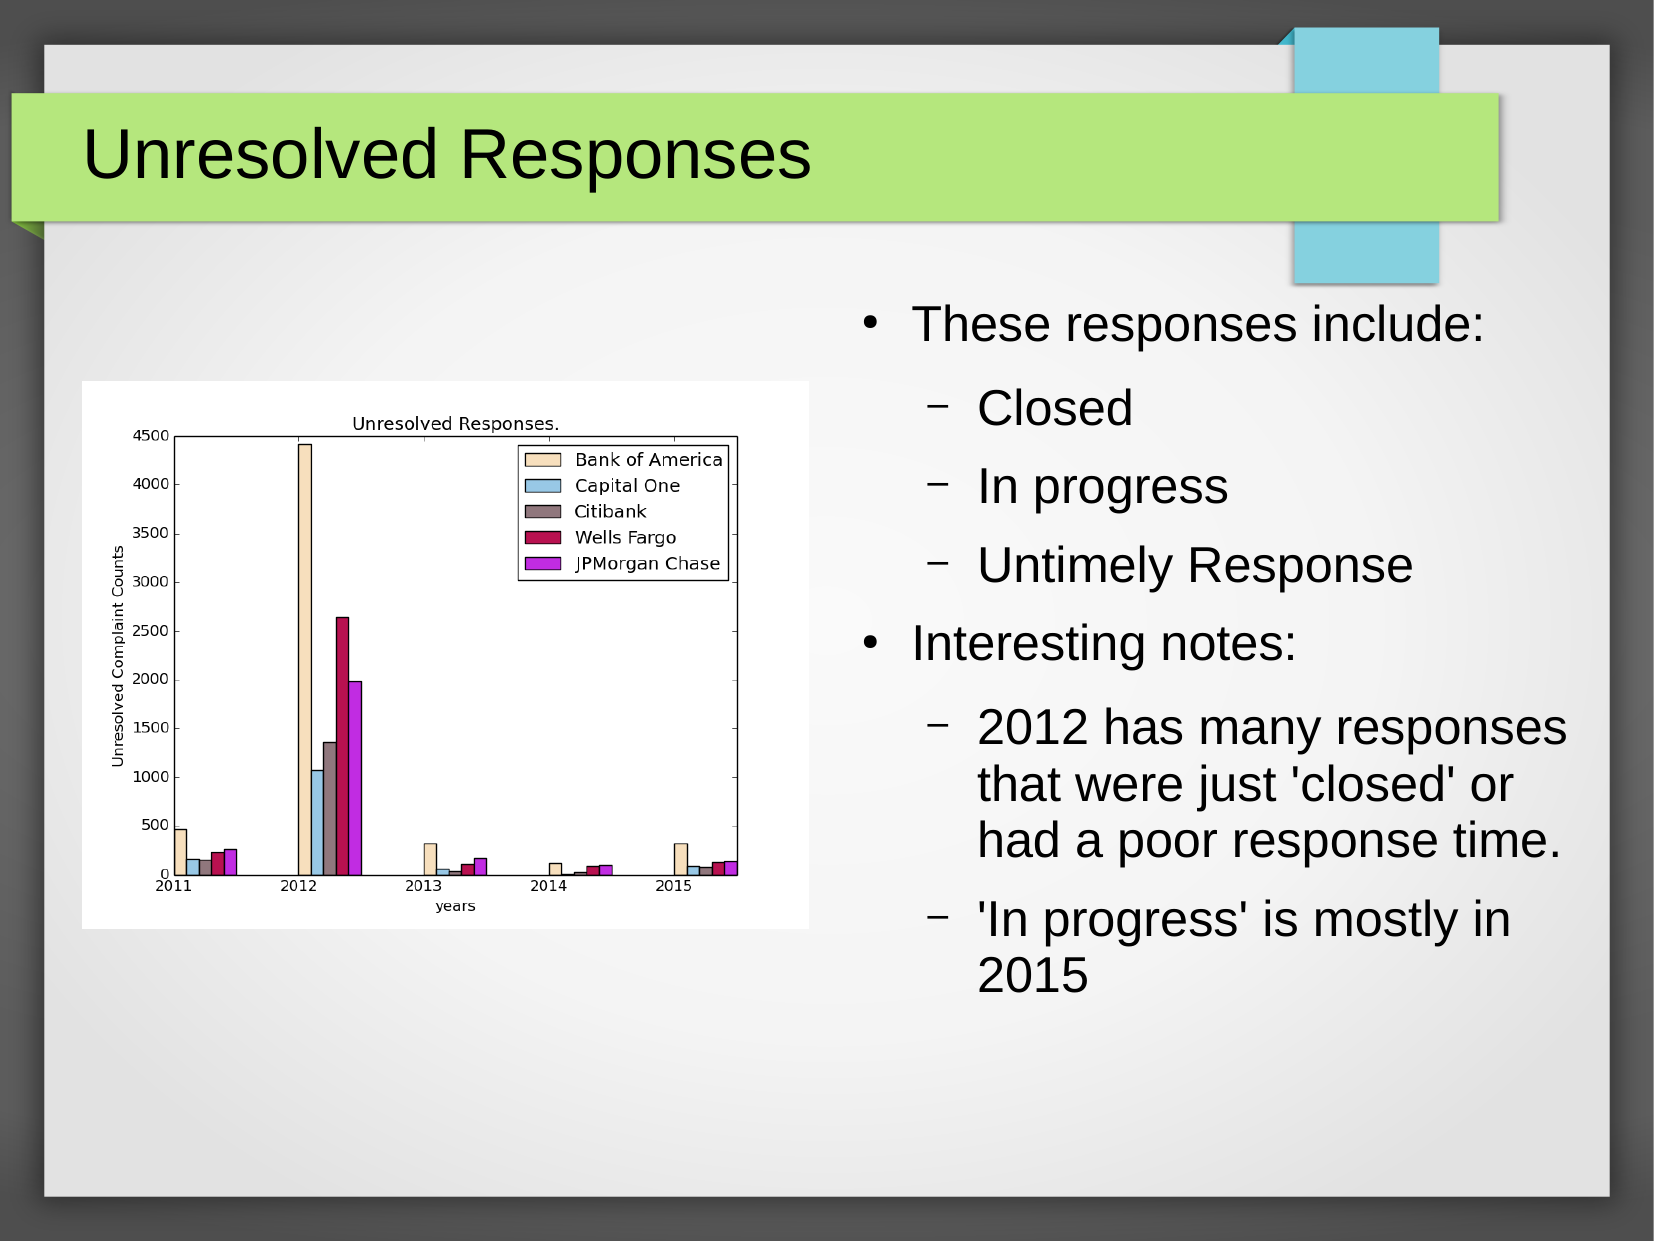

# Unresolved Responses
These responses include:
Closed
In progress
Untimely Response
Interesting notes:
2012 has many responses that were just 'closed' or had a poor response time.
'In progress' is mostly in 2015